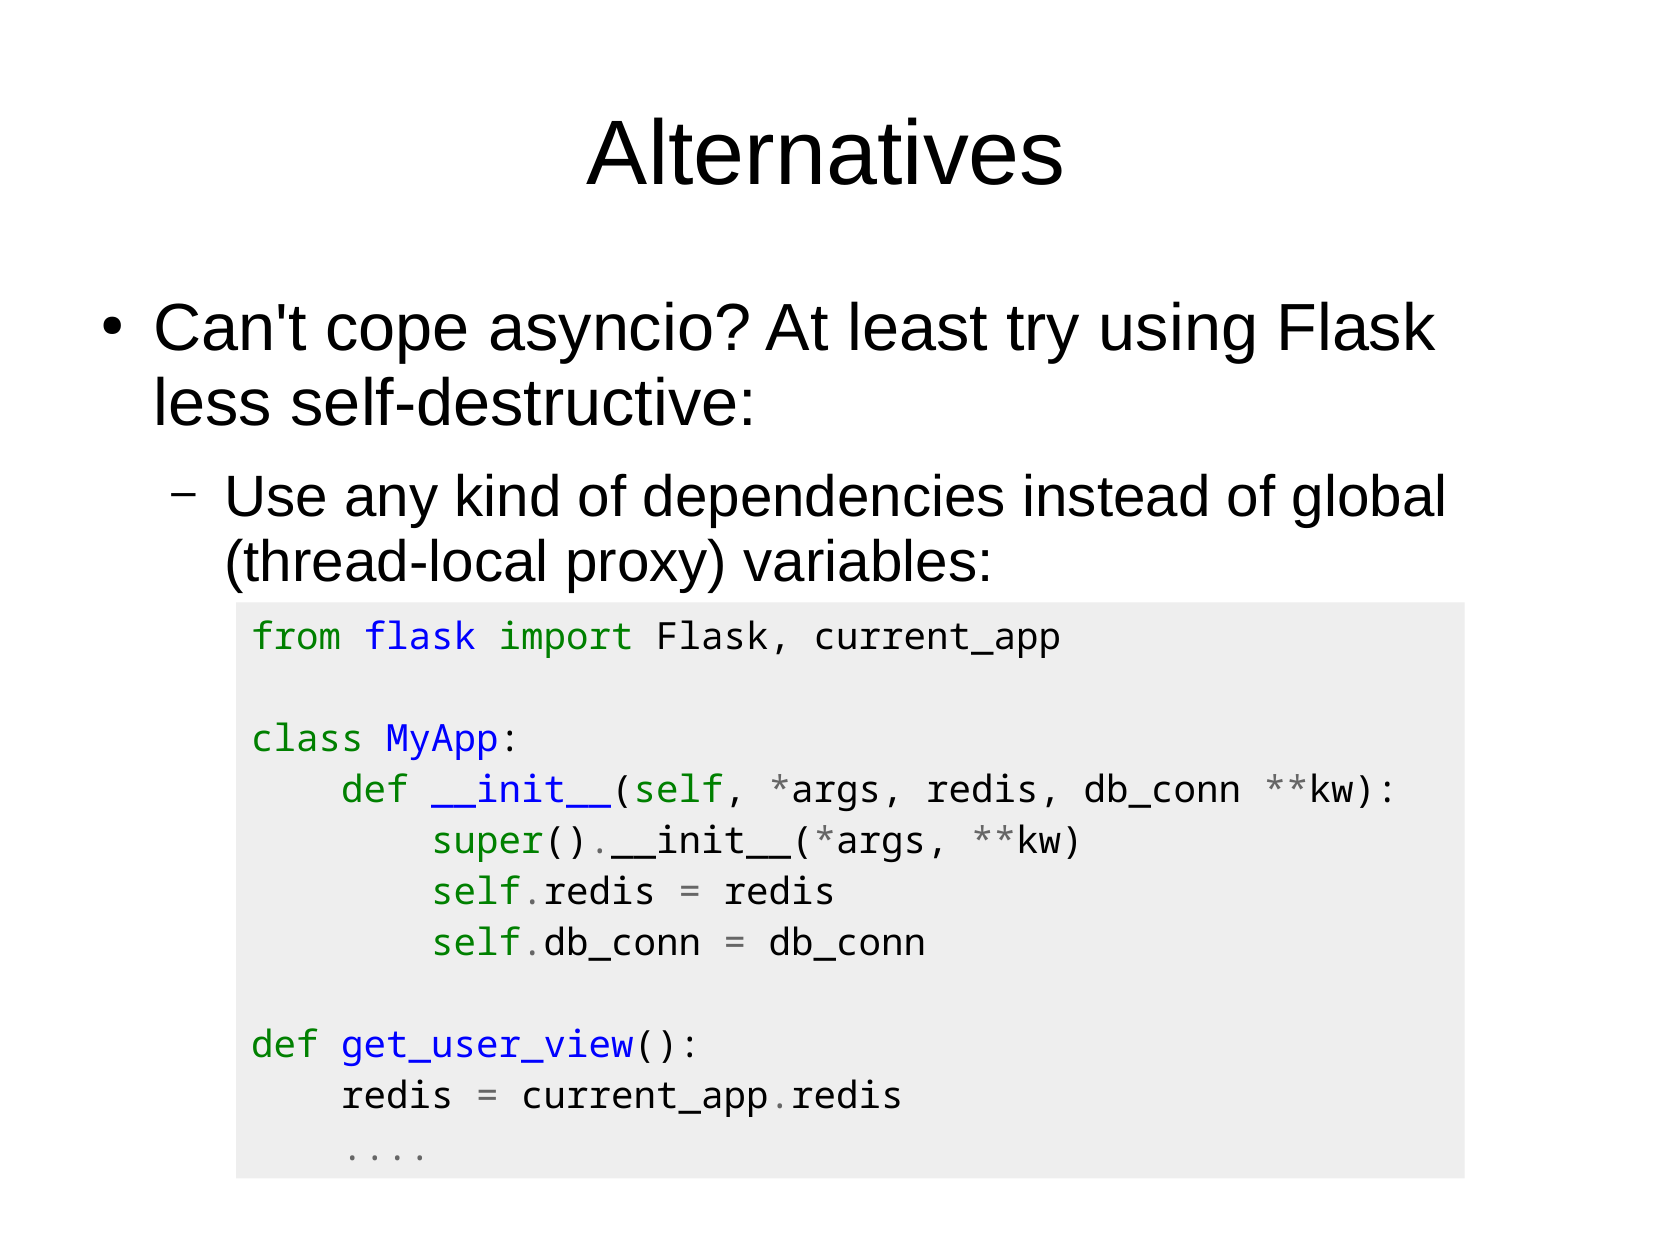

# Alternatives
Can't cope asyncio? At least try using Flask less self-destructive:
Use any kind of dependencies instead of global (thread-local proxy) variables:
from flask import Flask, current_app
class MyApp:
 def __init__(self, *args, redis, db_conn **kw):
 super().__init__(*args, **kw)
 self.redis = redis
 self.db_conn = db_conn
def get_user_view():
 redis = current_app.redis
 ....